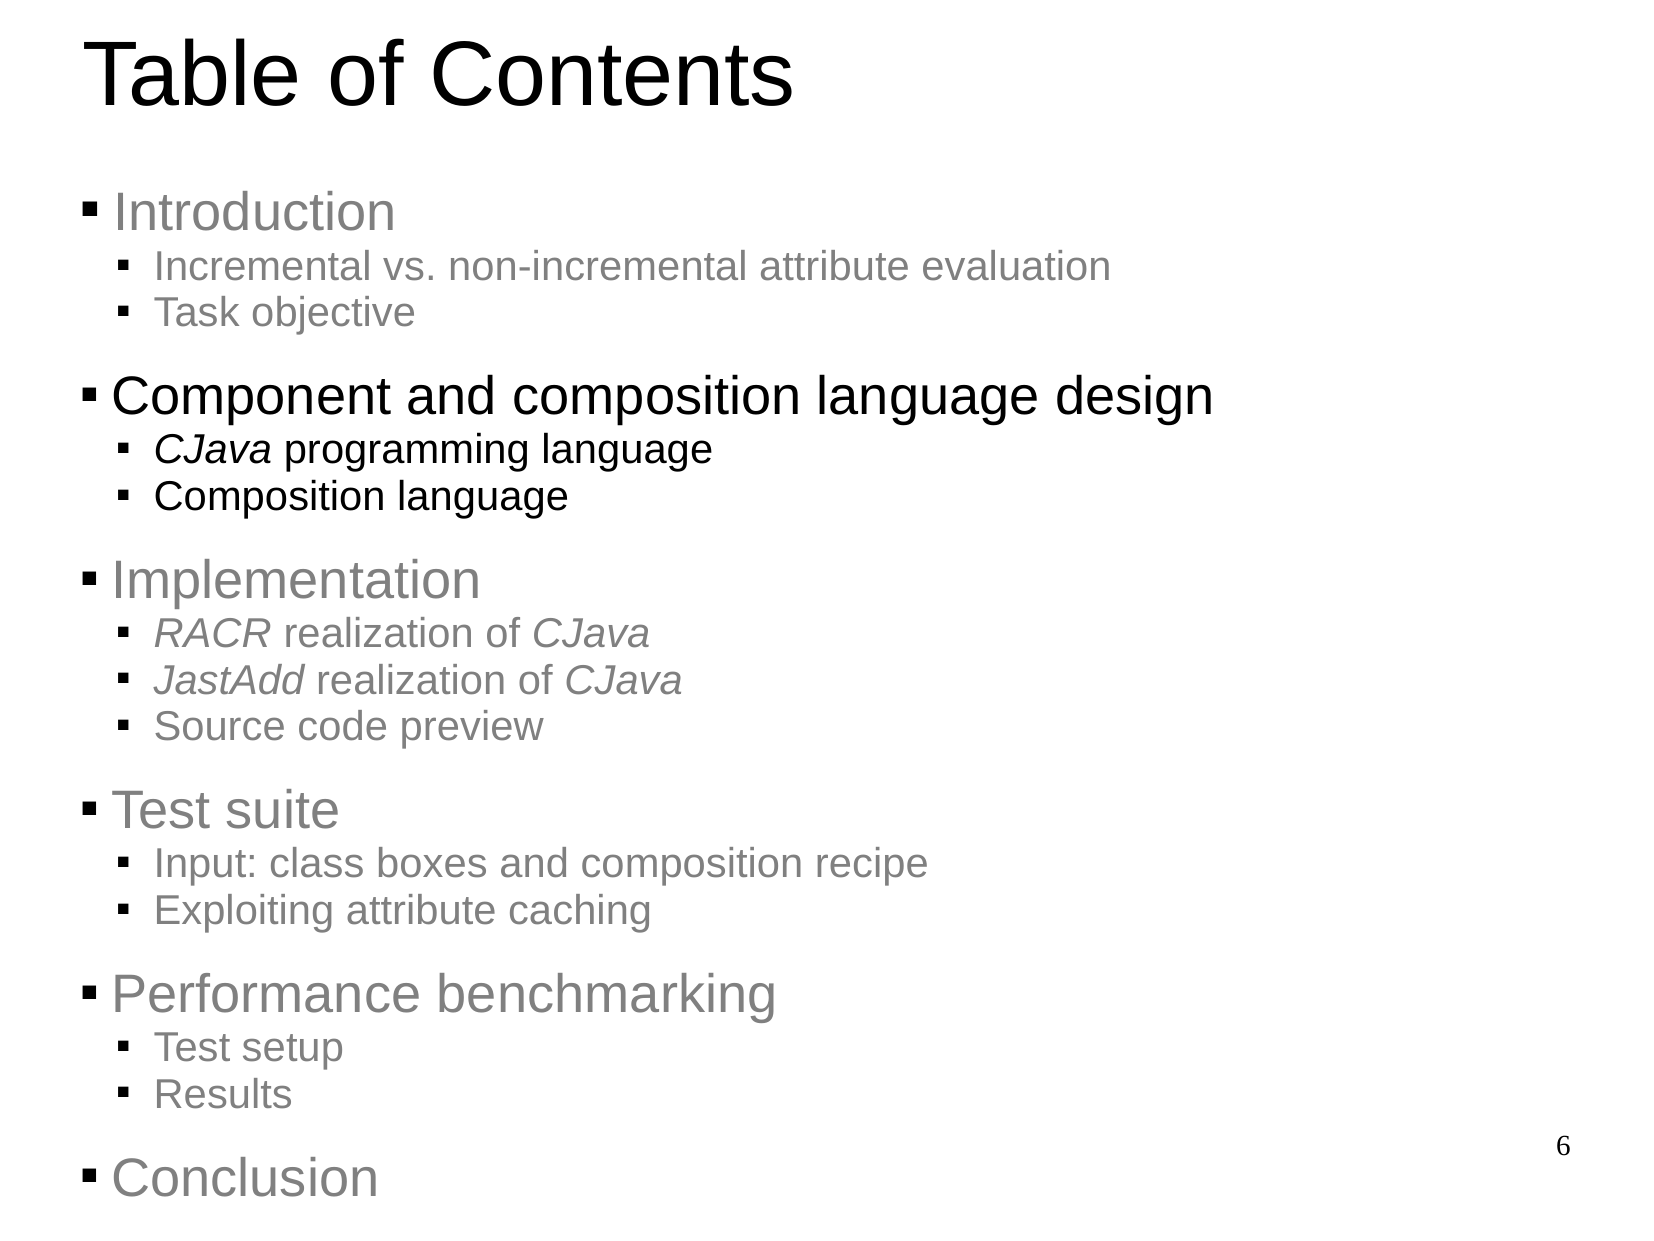

# Table of Contents
 Introduction
Incremental vs. non-incremental attribute evaluation
Task objective
 Component and composition language design
CJava programming language
Composition language
 Implementation
RACR realization of CJava
JastAdd realization of CJava
Source code preview
 Test suite
Input: class boxes and composition recipe
Exploiting attribute caching
 Performance benchmarking
Test setup
Results
 Conclusion
6